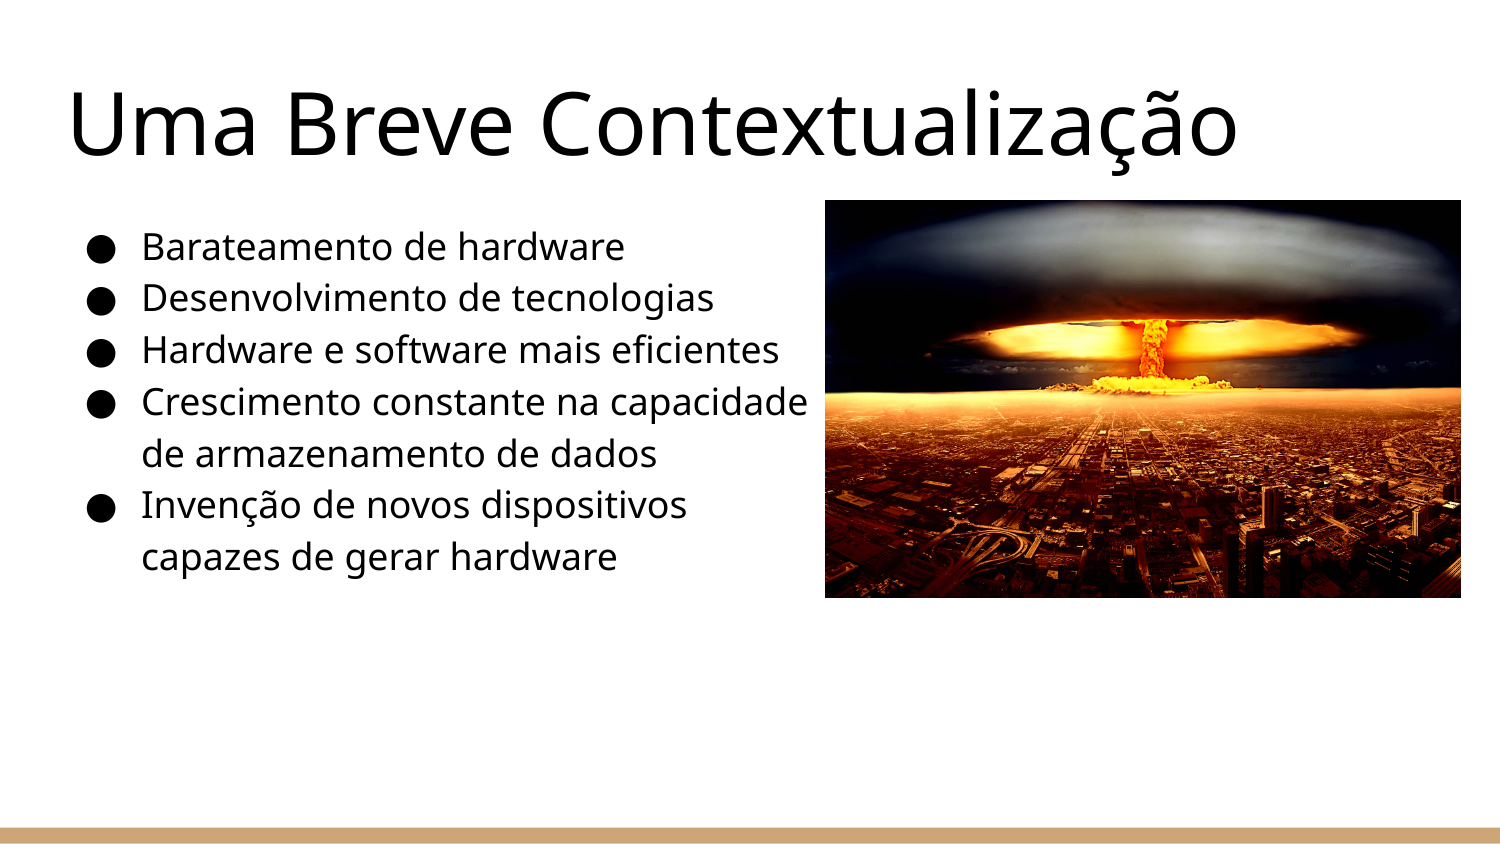

# Uma Breve Contextualização
Barateamento de hardware
Desenvolvimento de tecnologias
Hardware e software mais eficientes
Crescimento constante na capacidade de armazenamento de dados
Invenção de novos dispositivos capazes de gerar hardware